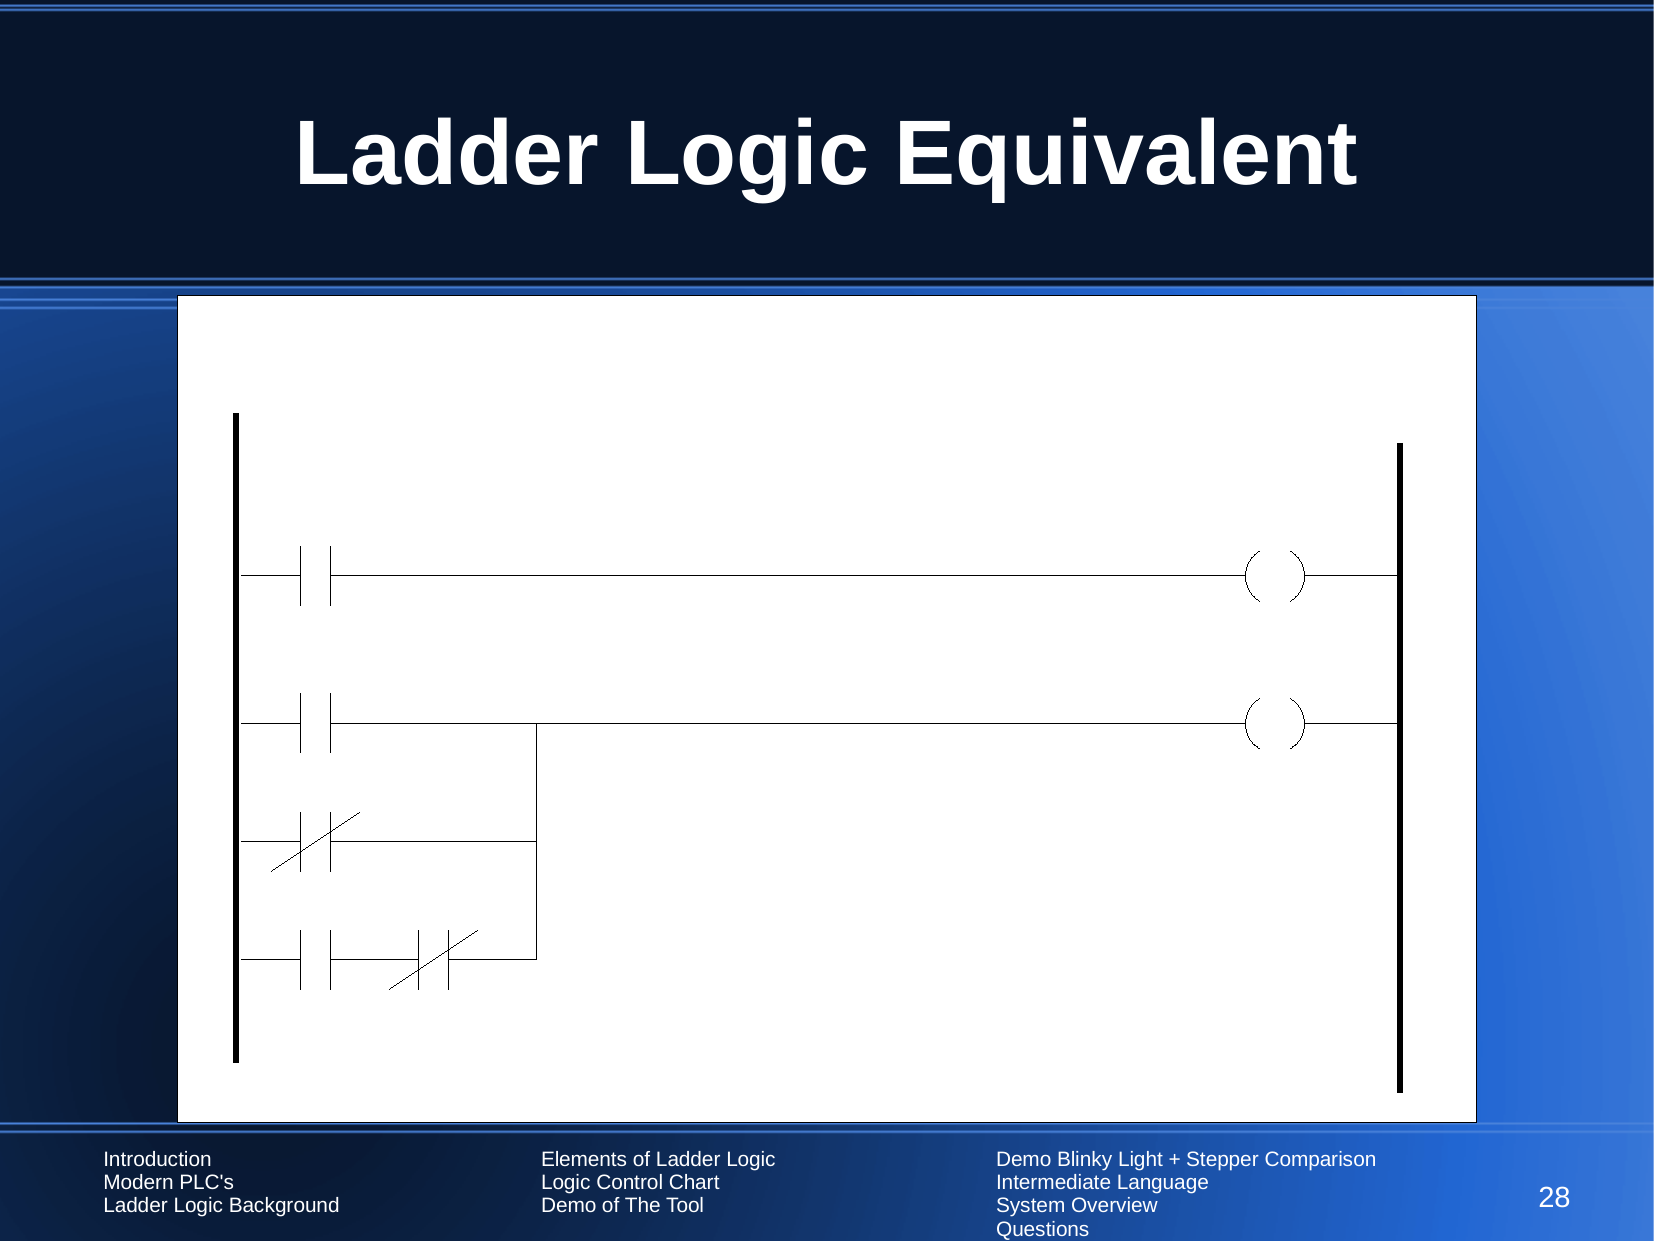

# Ladder Logic Equivalent
Timing delay flip-flop circuit.
Note: Delay is a special output that only goes ON after power is held on for longer than the delay period.
TimerOn
Delay
start
TimerOn
TimerOn
TimerOn
Delay
28